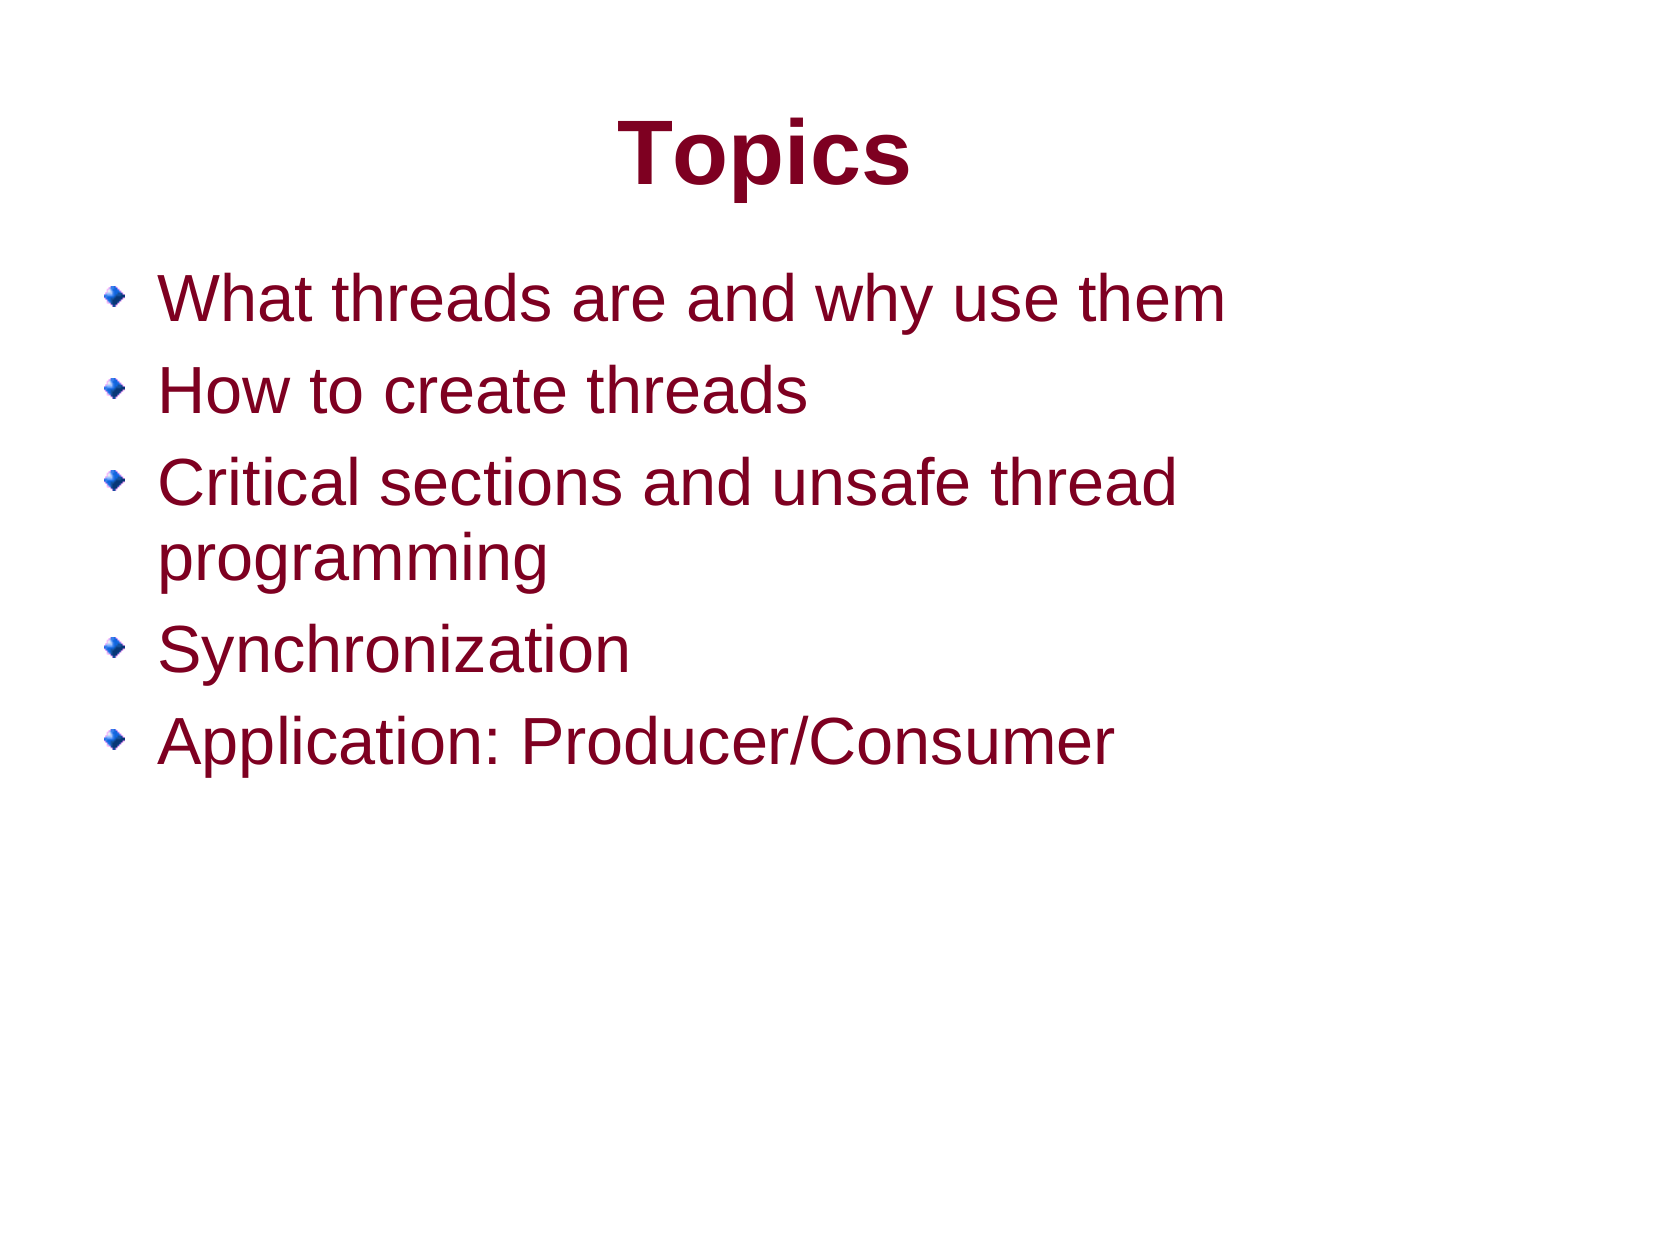

# Topics
What threads are and why use them
How to create threads
Critical sections and unsafe thread programming
Synchronization
Application: Producer/Consumer